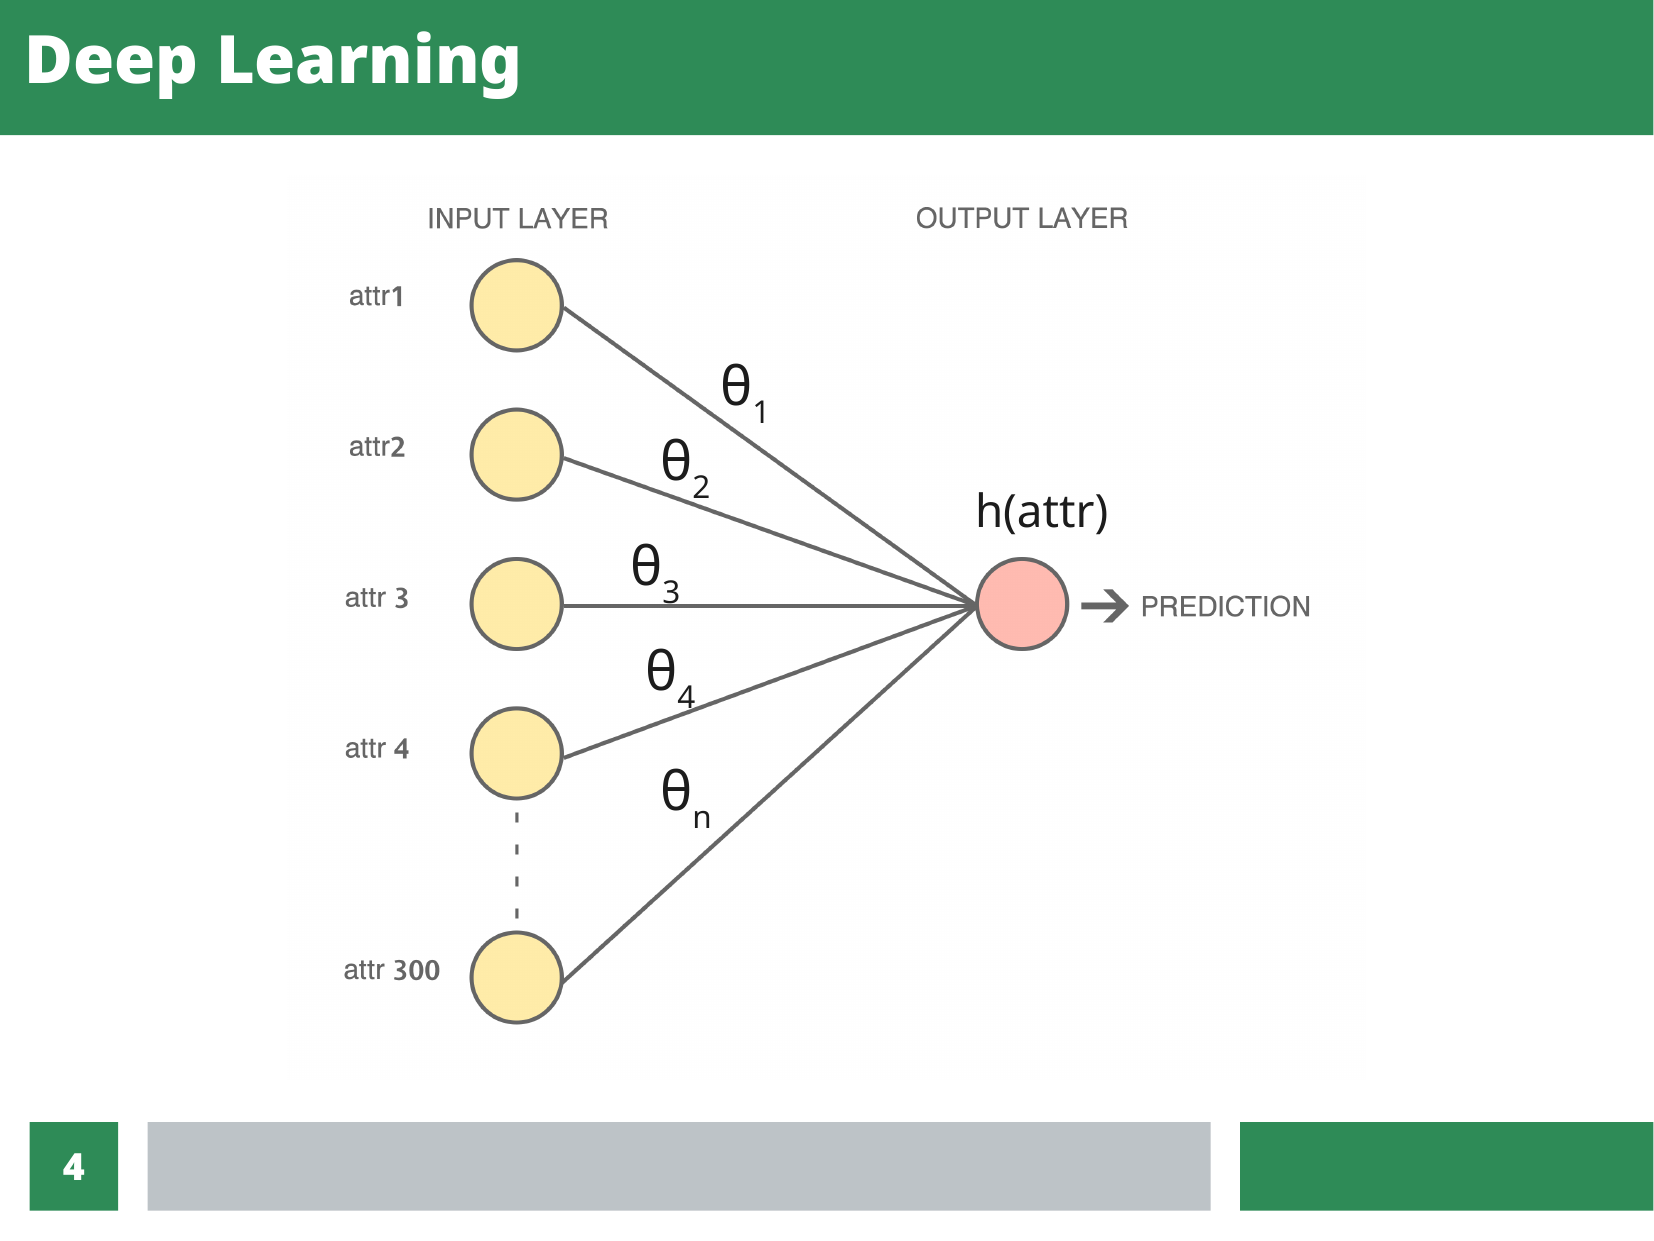

# Deep Learning
θ1
θ2
h(attr)
θ3
θ4
θn
4